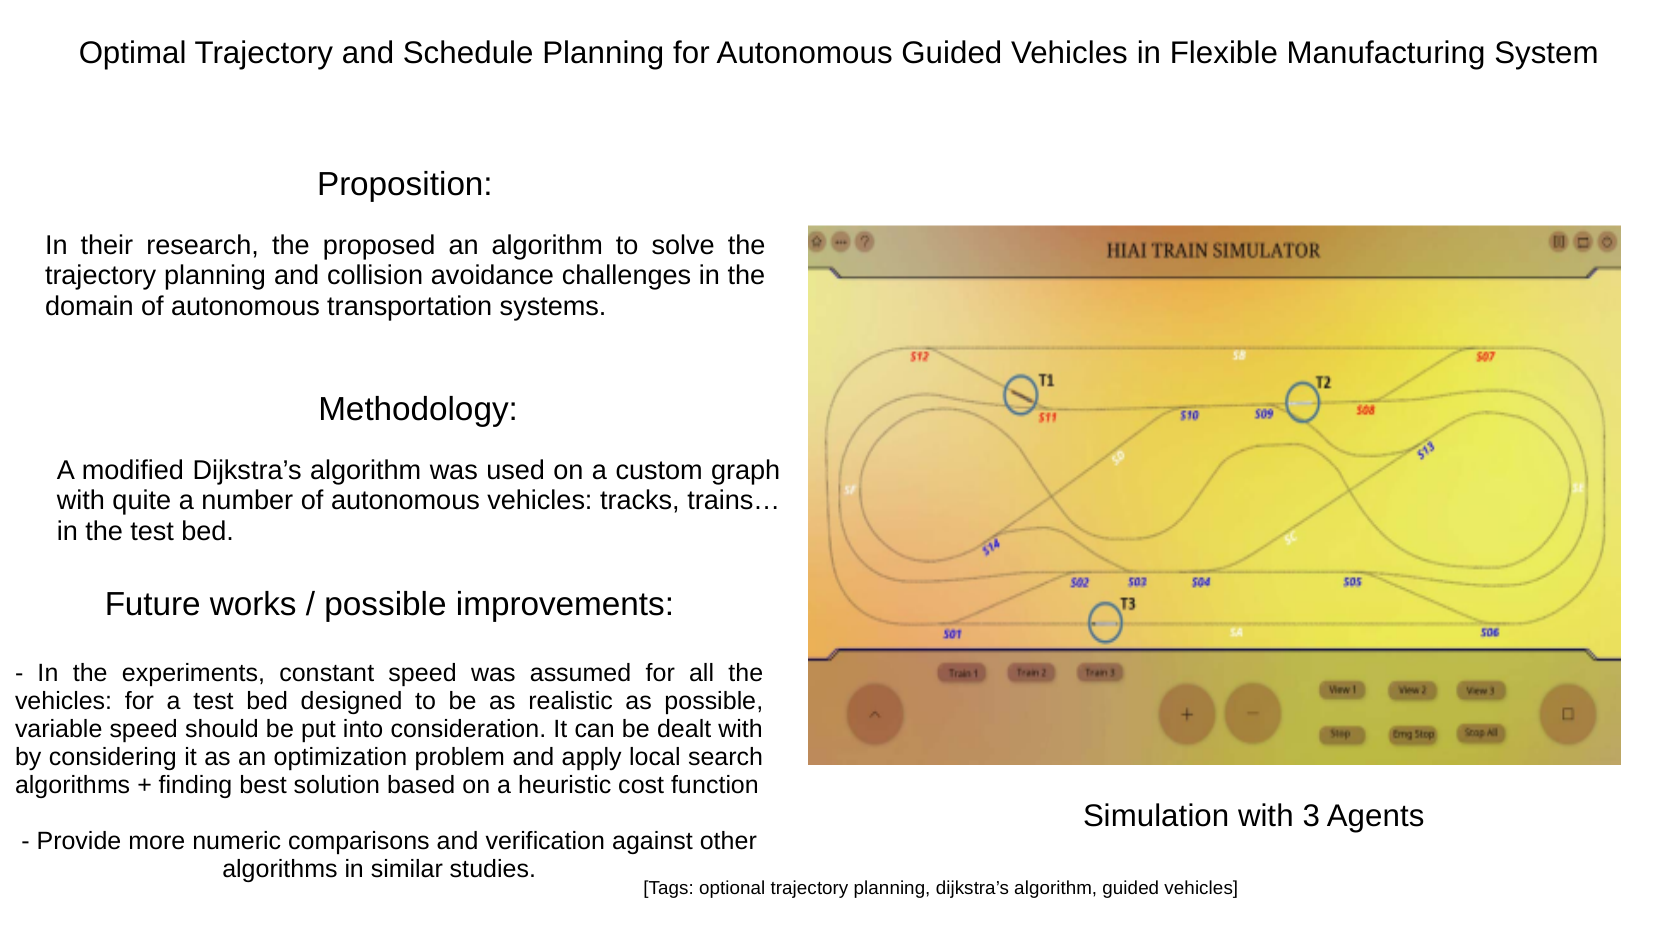

# Optimal Trajectory and Schedule Planning for Autonomous Guided Vehicles in Flexible Manufacturing System
Proposition:
In their research, the proposed an algorithm to solve the trajectory planning and collision avoidance challenges in the domain of autonomous transportation systems.
Methodology:
A modified Dijkstra’s algorithm was used on a custom graph with quite a number of autonomous vehicles: tracks, trains… in the test bed.
Future works / possible improvements:
- In the experiments, constant speed was assumed for all the vehicles: for a test bed designed to be as realistic as possible, variable speed should be put into consideration. It can be dealt with by considering it as an optimization problem and apply local search algorithms + finding best solution based on a heuristic cost function
- Provide more numeric comparisons and verification against other algorithms in similar studies.
Simulation with 3 Agents
[Tags: optional trajectory planning, dijkstra’s algorithm, guided vehicles]